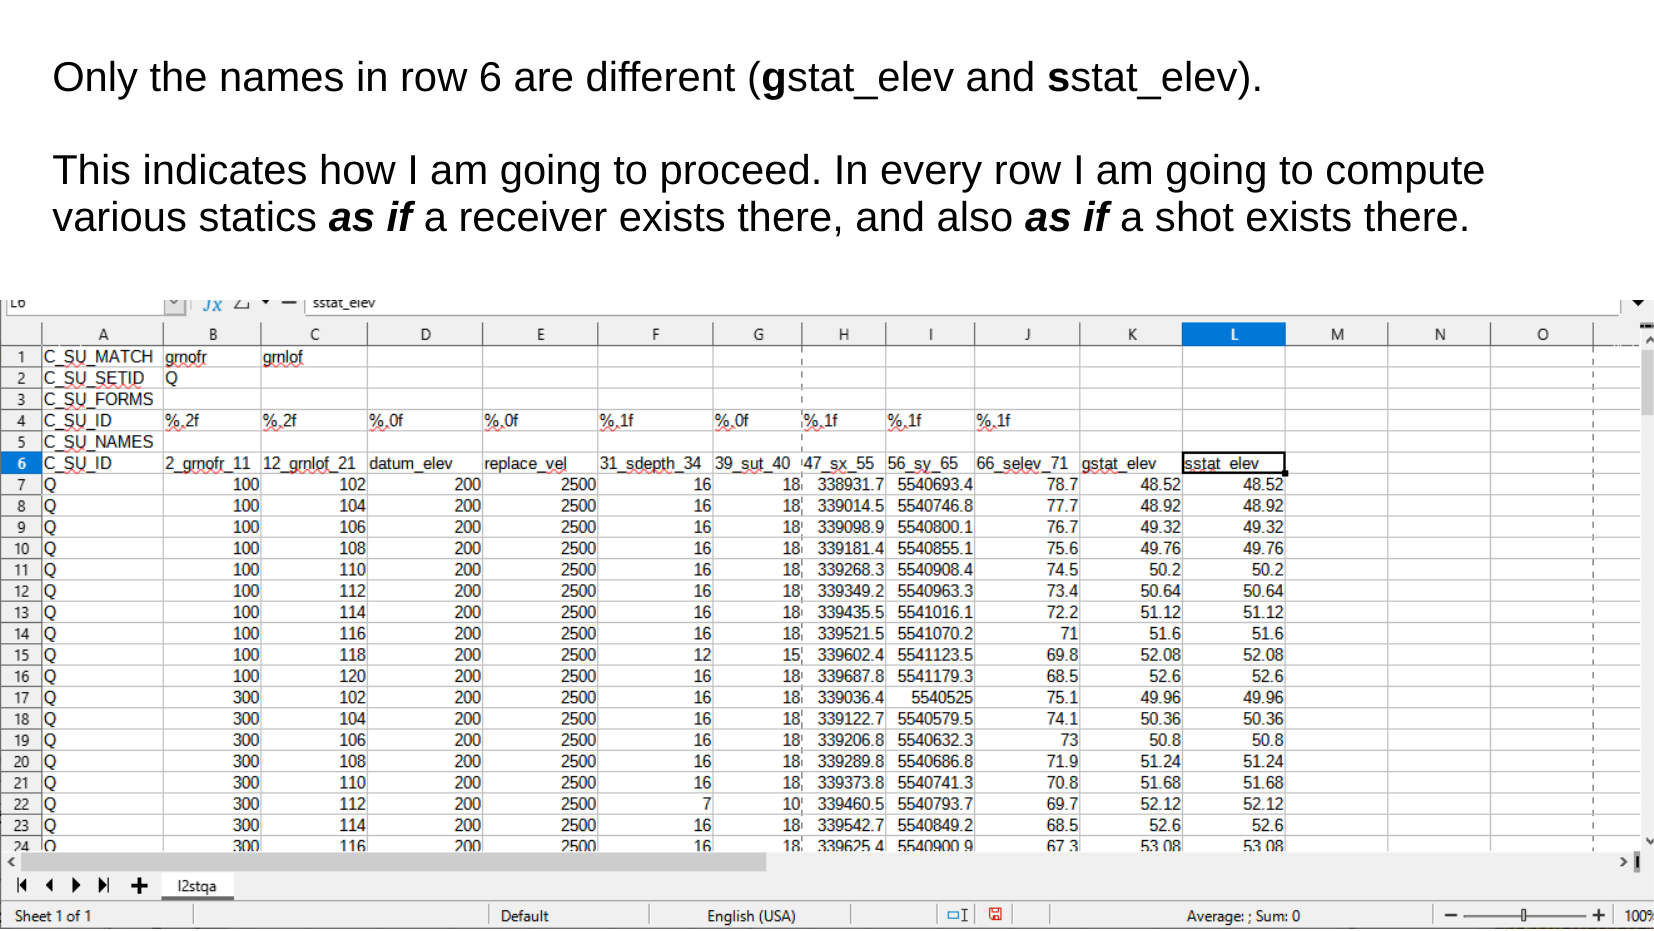

Only the names in row 6 are different (gstat_elev and sstat_elev).
This indicates how I am going to proceed. In every row I am going to compute various statics as if a receiver exists there, and also as if a shot exists there.